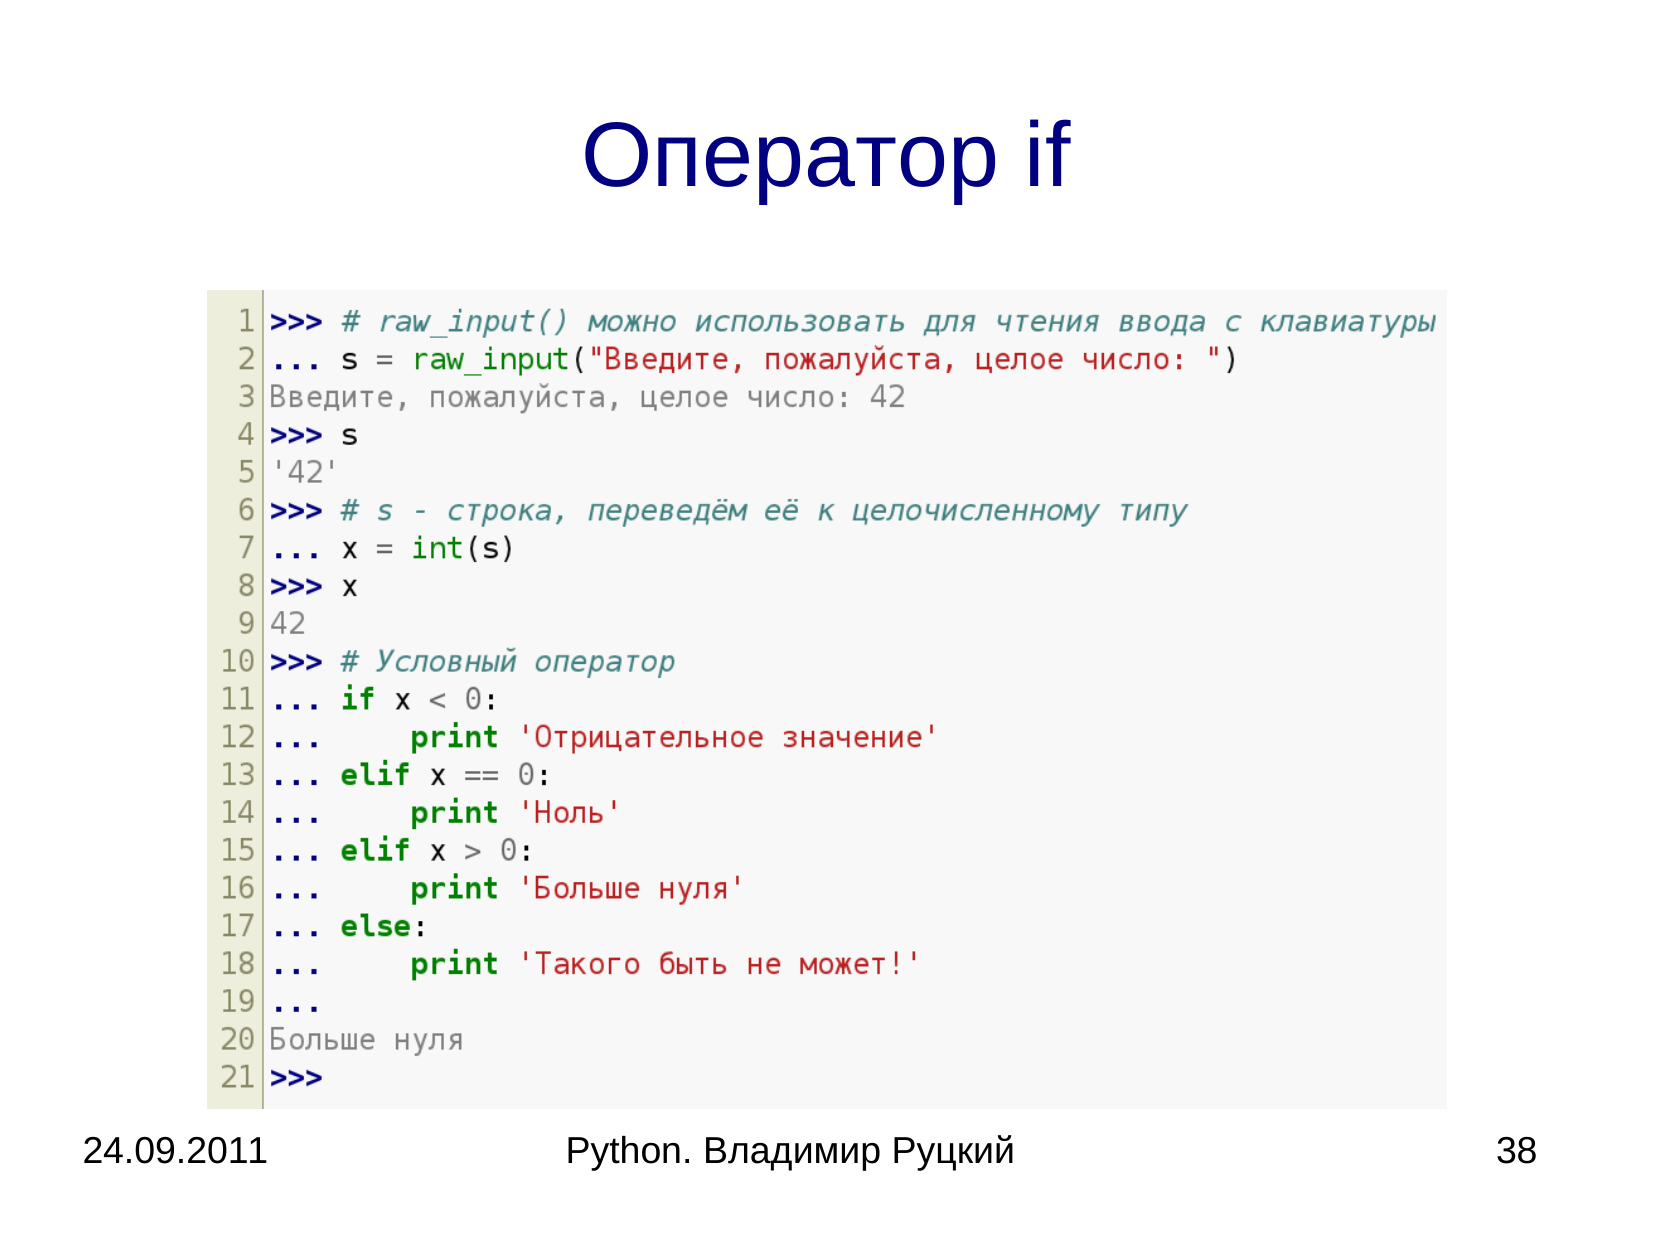

# Оператор if
24.09.2011
Python. Владимир Руцкий
38